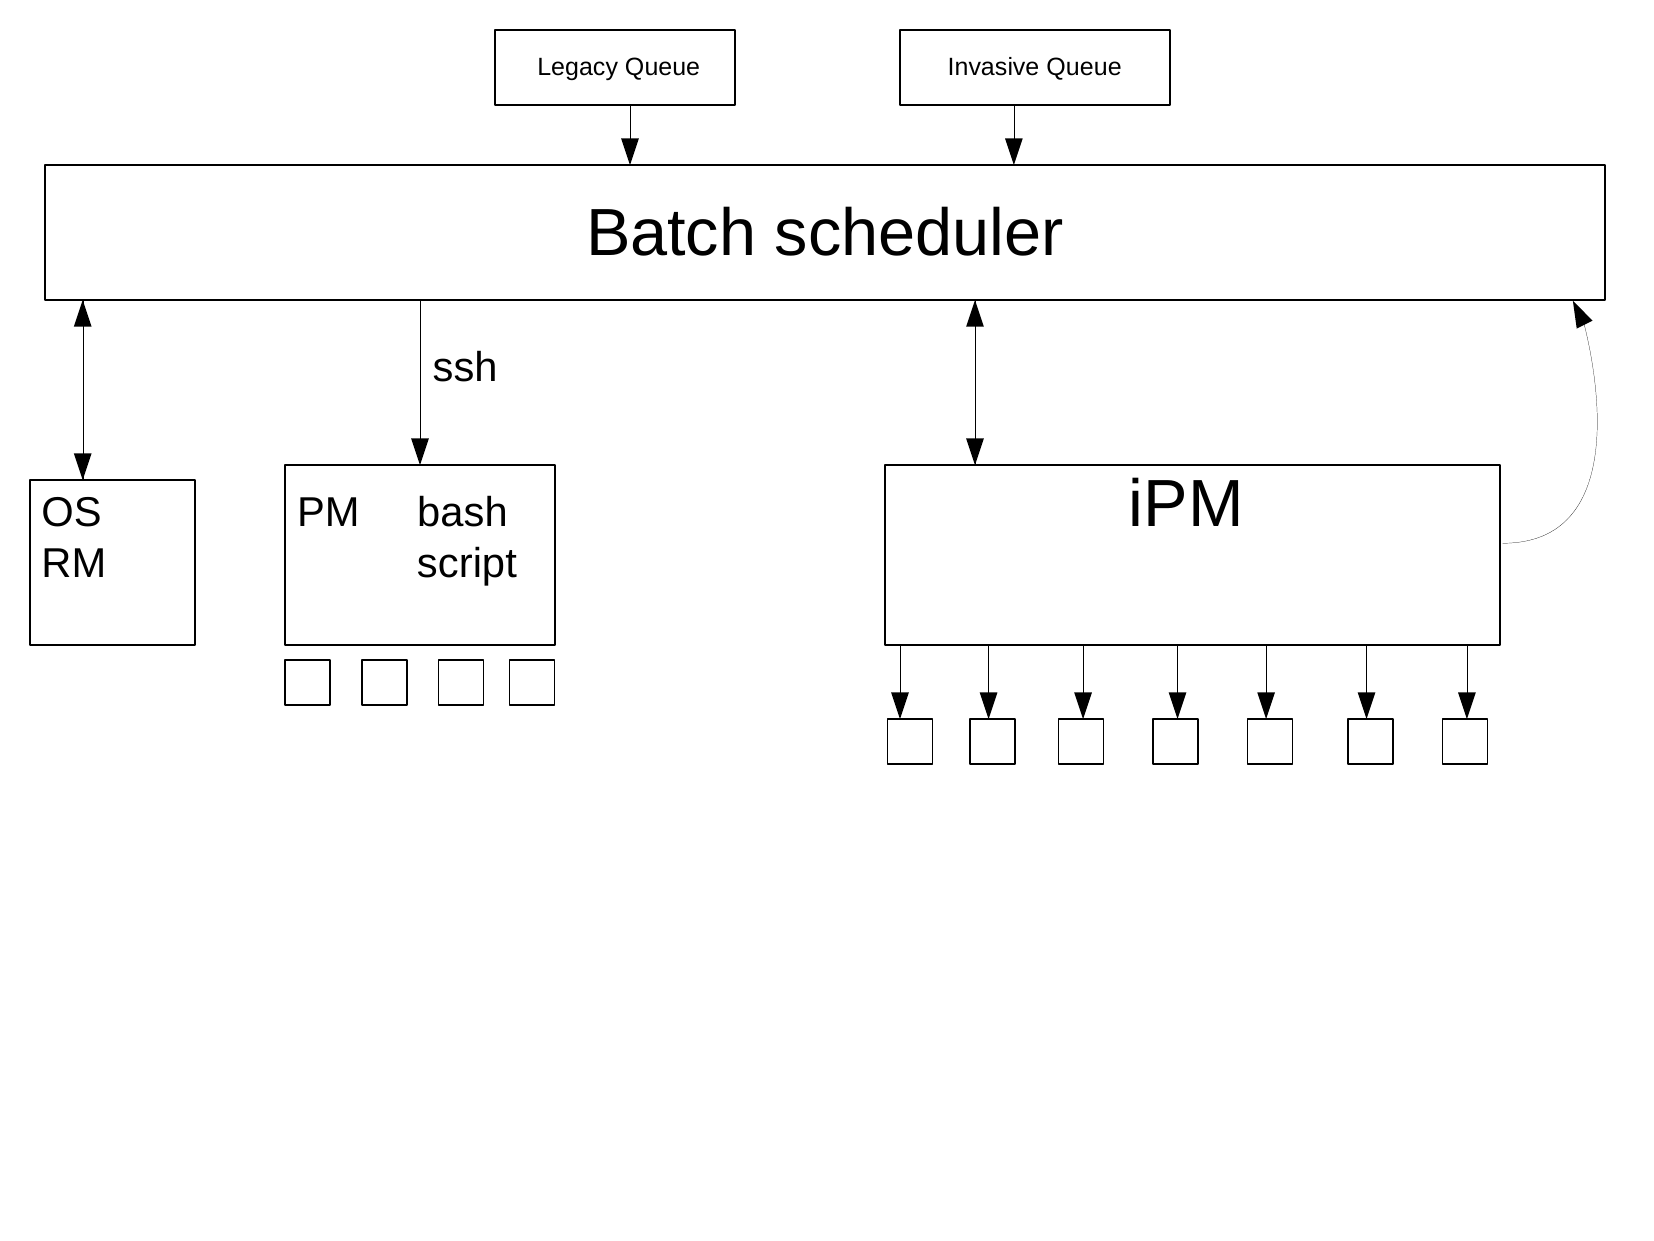

# Batch scheduler
 ssh
 OS PM bash iPM
 RM script
Legacy Queue
Invasive Queue